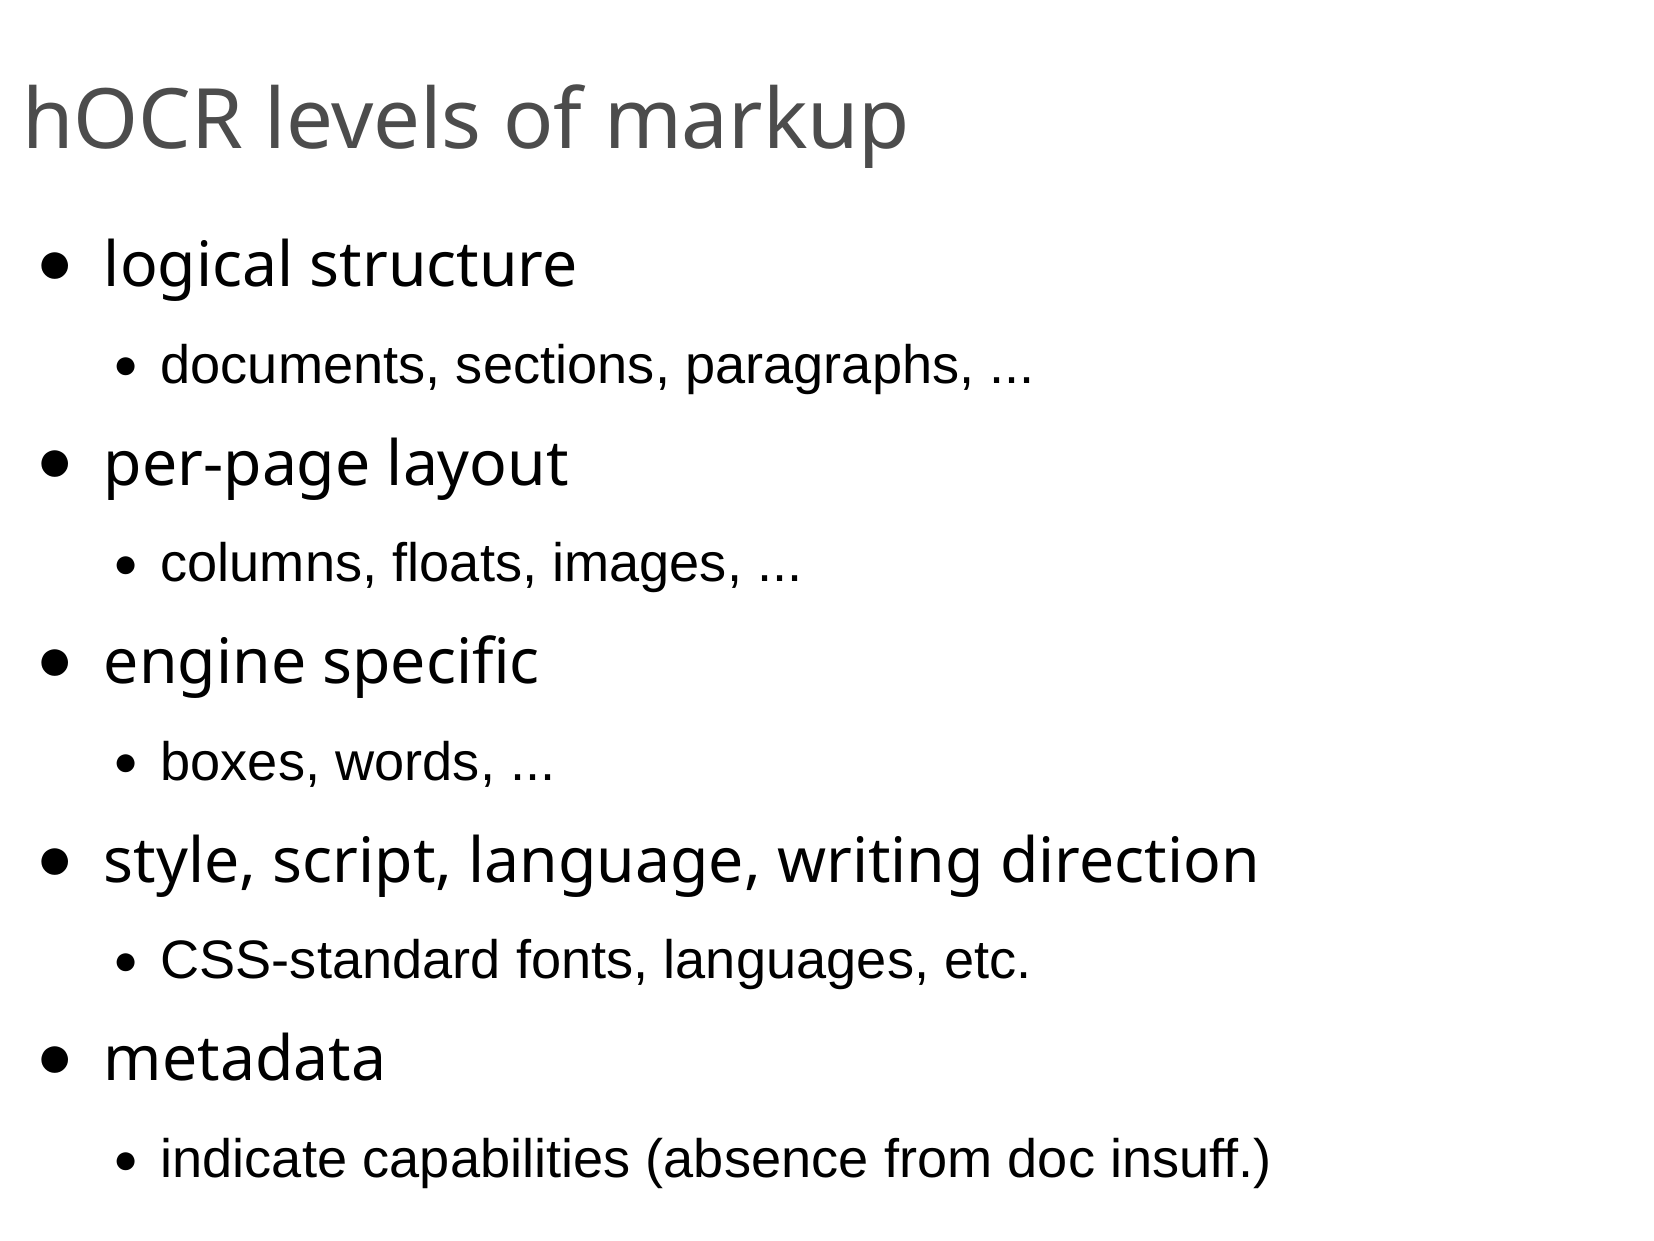

# hOCR levels of markup
logical structure
documents, sections, paragraphs, ...
per-page layout
columns, floats, images, ...
engine specific
boxes, words, ...
style, script, language, writing direction
CSS-standard fonts, languages, etc.
metadata
indicate capabilities (absence from doc insuff.)